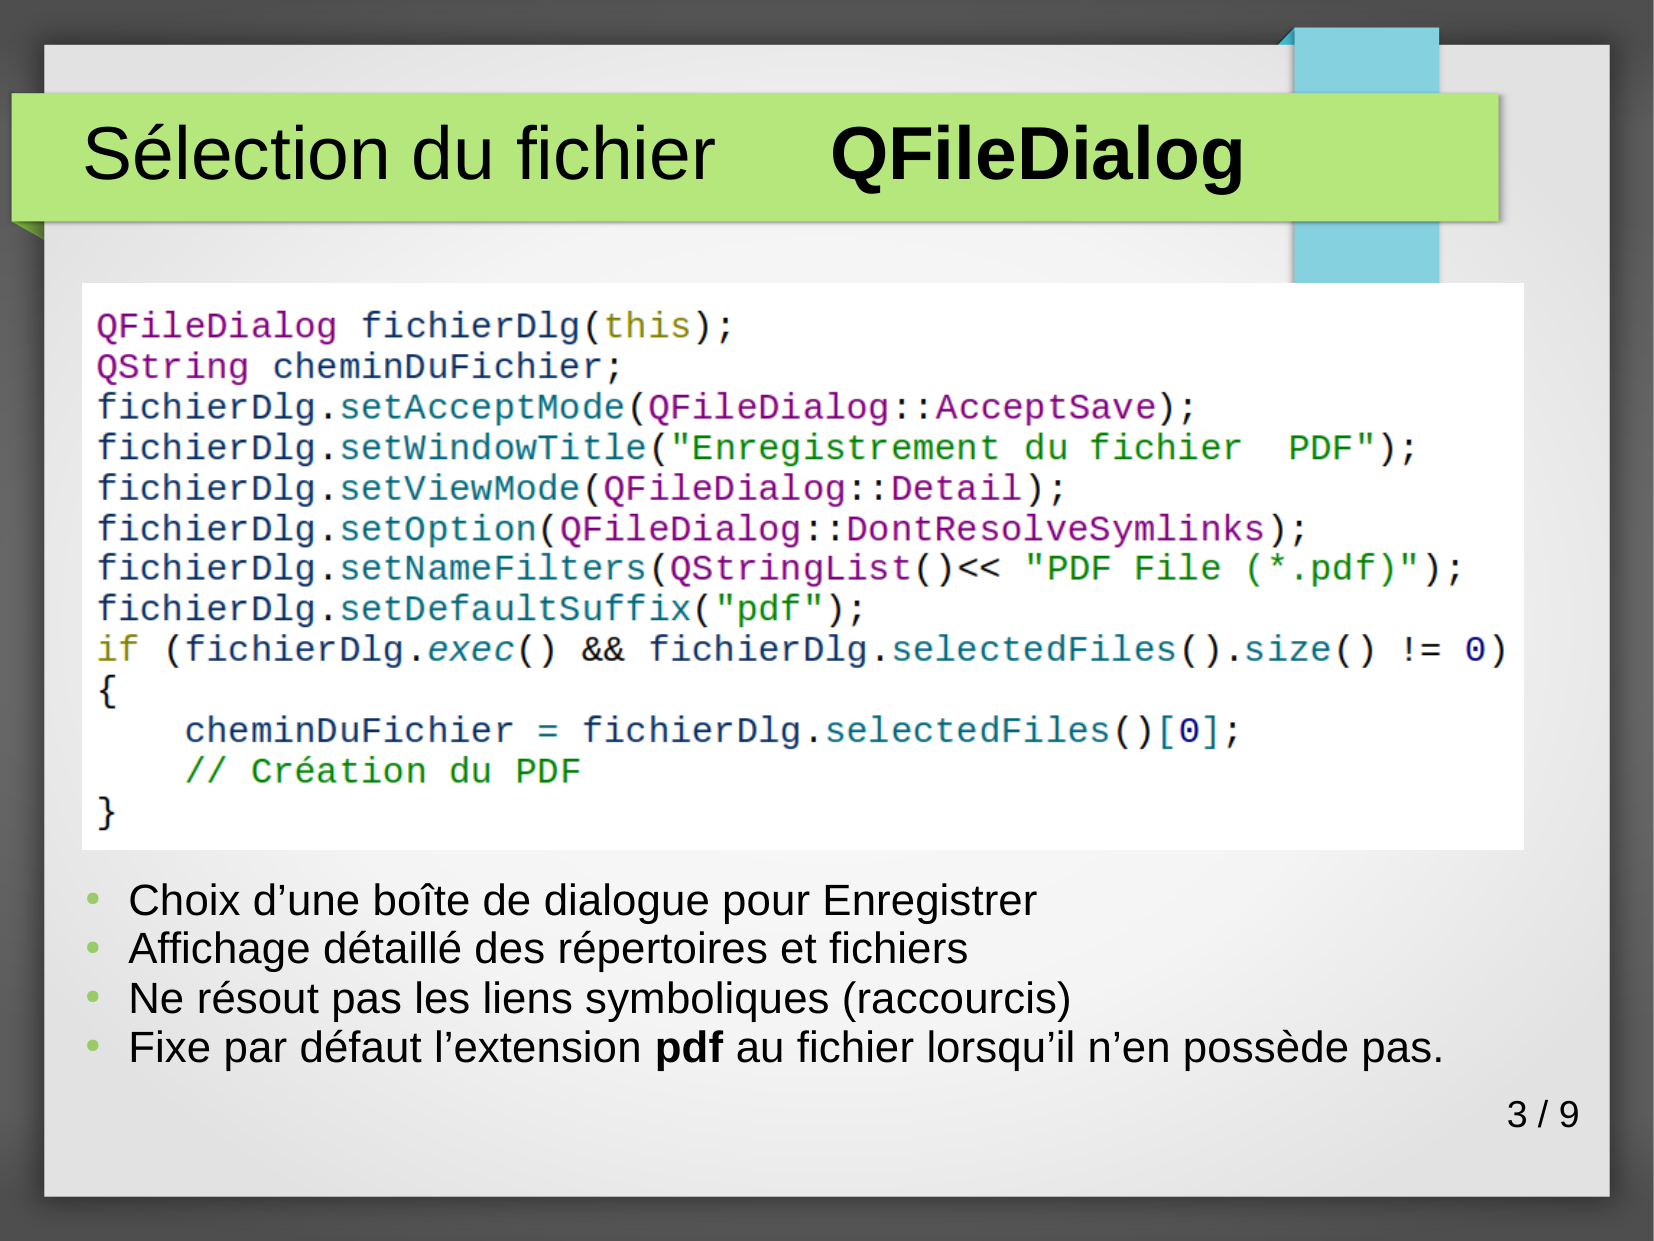

# Sélection du fichier	 QFileDialog
Choix d’une boîte de dialogue pour Enregistrer
Affichage détaillé des répertoires et fichiers
Ne résout pas les liens symboliques (raccourcis)
Fixe par défaut l’extension pdf au fichier lorsqu’il n’en possède pas.